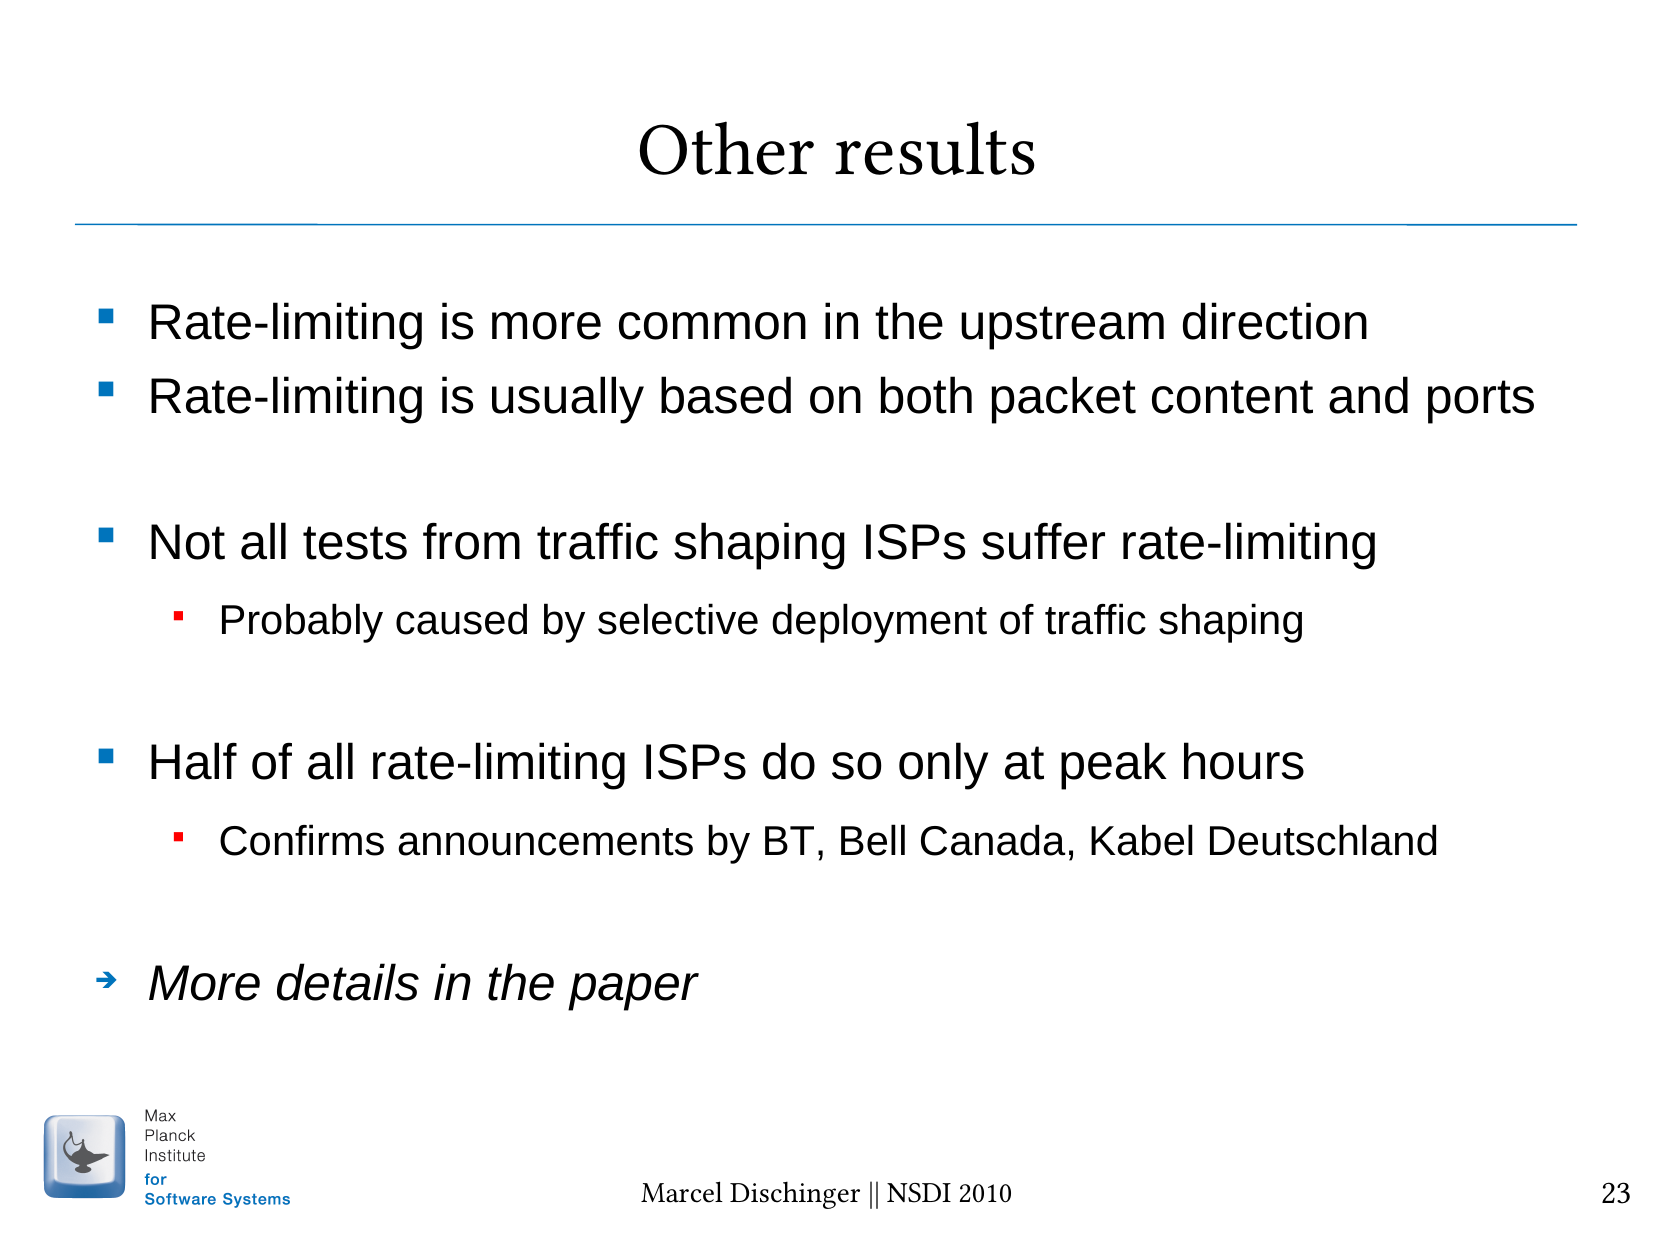

# Other results
Rate-limiting is more common in the upstream direction
Rate-limiting is usually based on both packet content and ports
Not all tests from traffic shaping ISPs suffer rate-limiting
Probably caused by selective deployment of traffic shaping
Half of all rate-limiting ISPs do so only at peak hours
Confirms announcements by BT, Bell Canada, Kabel Deutschland
More details in the paper